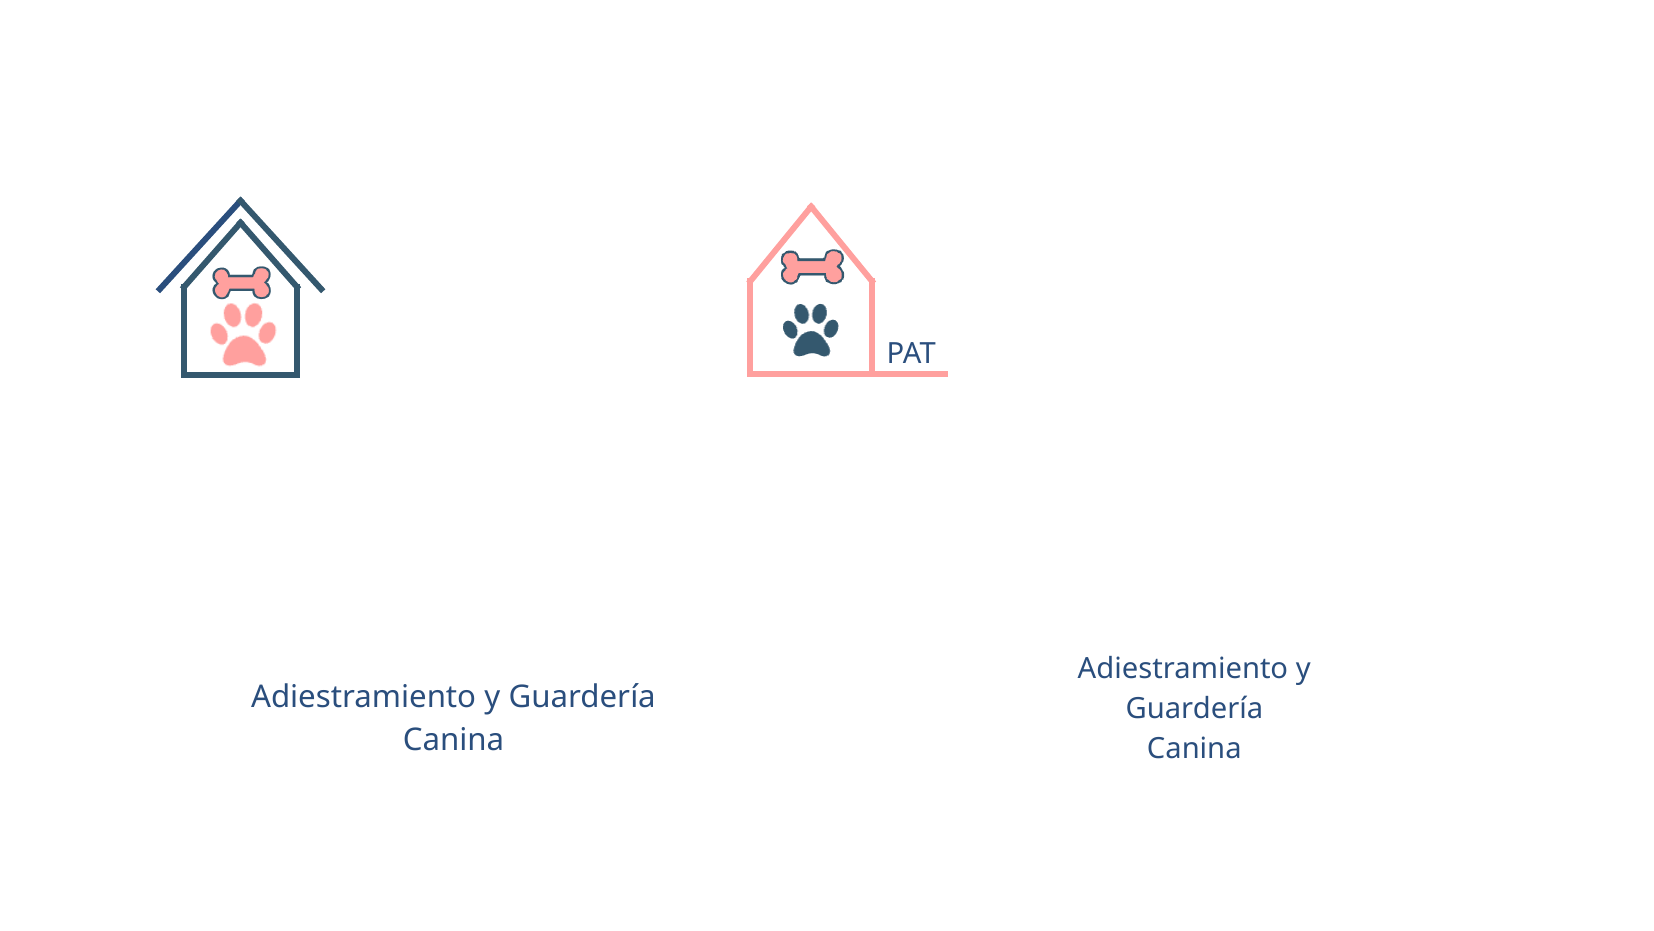

PAT
Adiestramiento y Guardería Canina
Adiestramiento y Guardería Canina